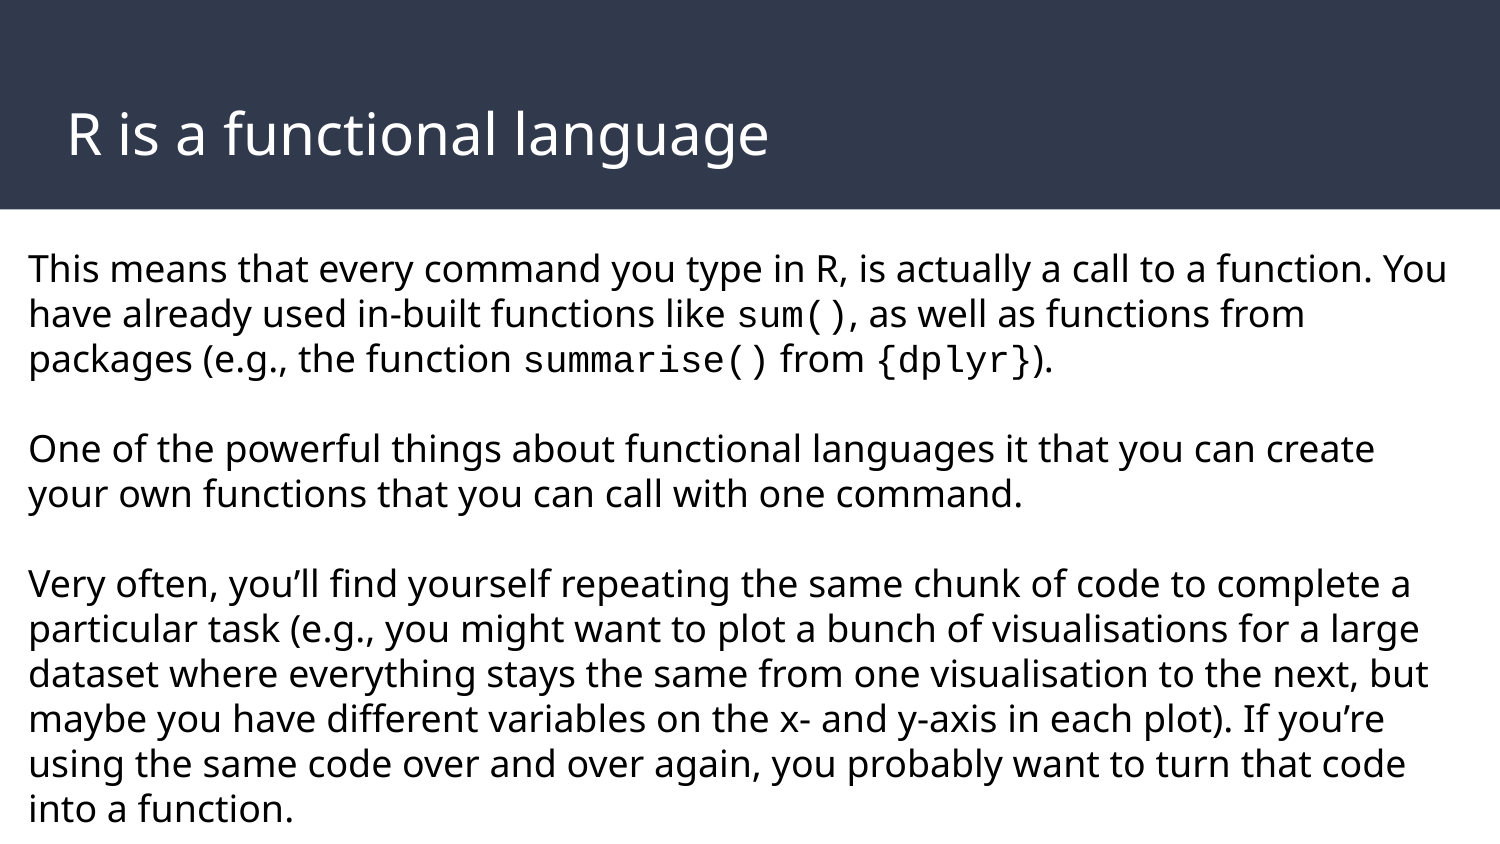

# R is a functional language
This means that every command you type in R, is actually a call to a function. You have already used in-built functions like sum(), as well as functions from packages (e.g., the function summarise() from {dplyr}).
One of the powerful things about functional languages it that you can create your own functions that you can call with one command.
Very often, you’ll find yourself repeating the same chunk of code to complete a particular task (e.g., you might want to plot a bunch of visualisations for a large dataset where everything stays the same from one visualisation to the next, but maybe you have different variables on the x- and y-axis in each plot). If you’re using the same code over and over again, you probably want to turn that code into a function.